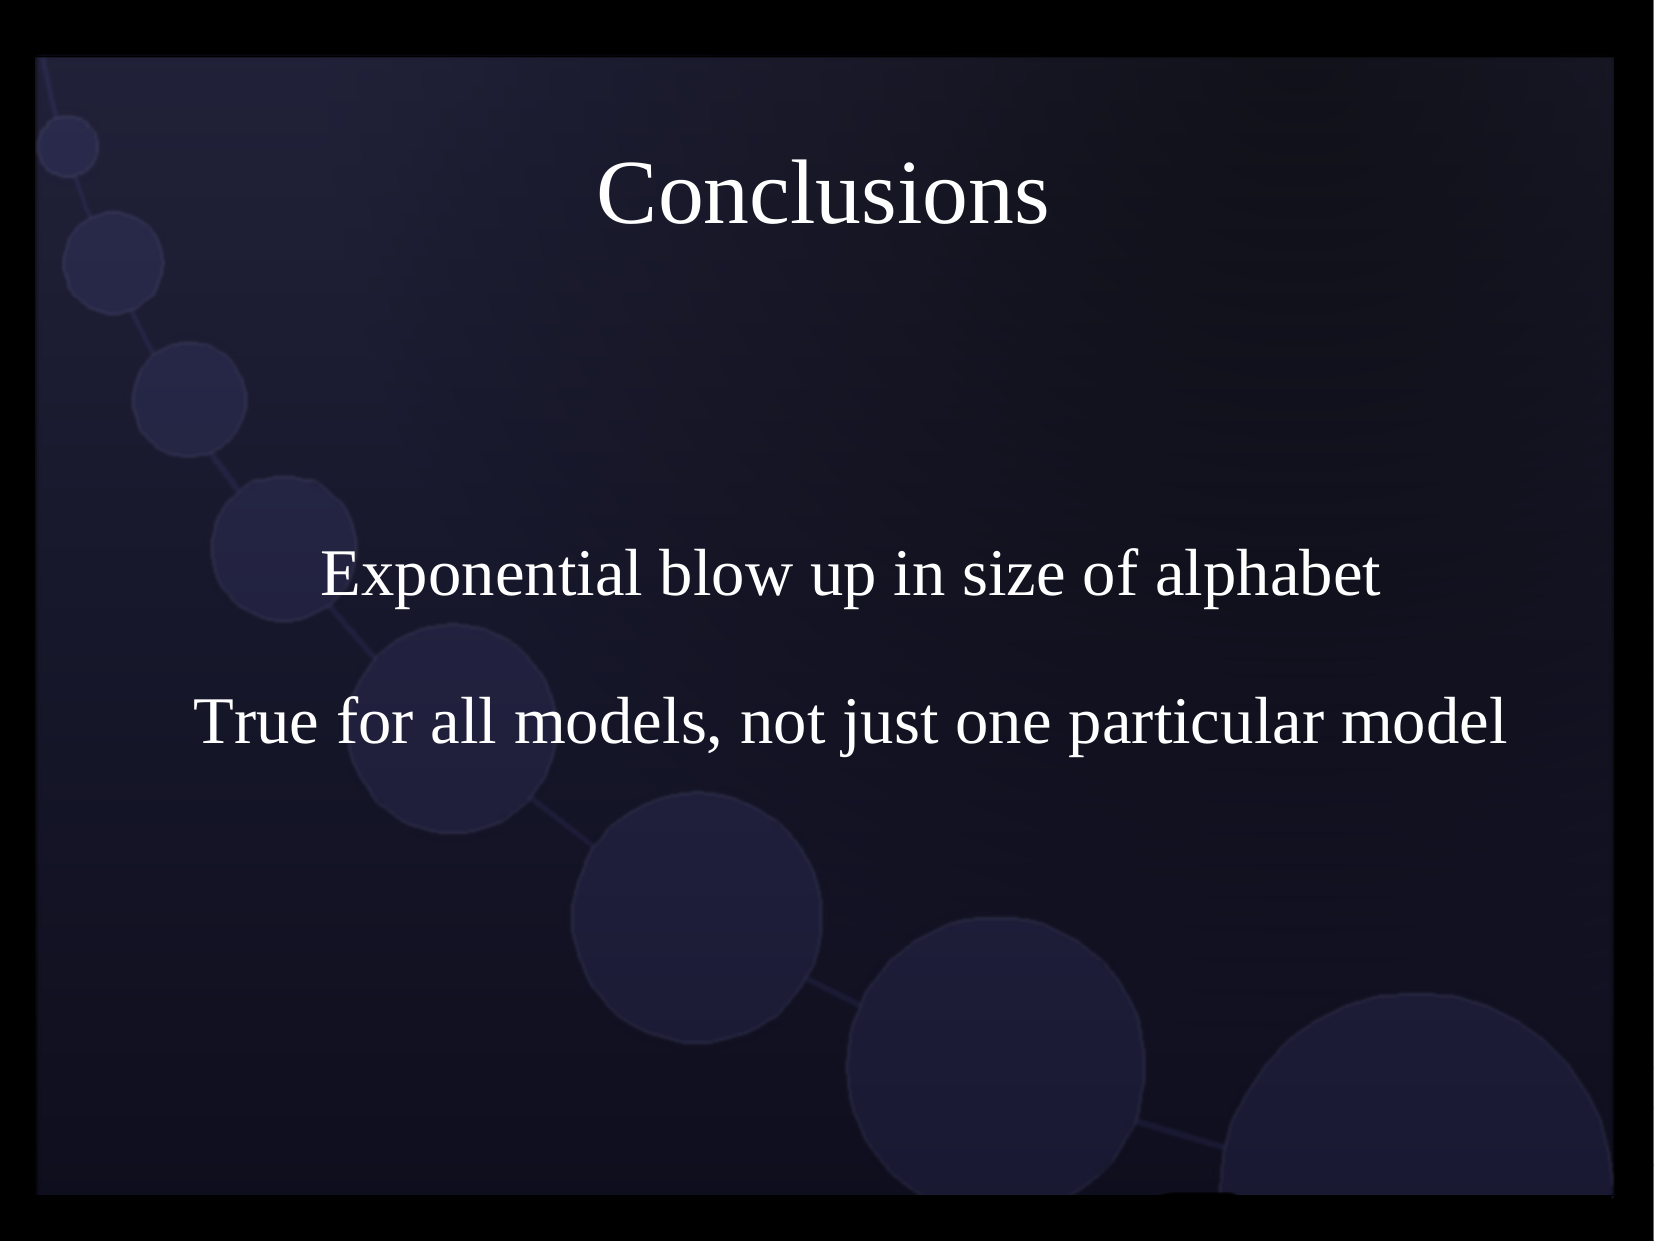

# Conclusions
Exponential blow up in size of alphabet
True for all models, not just one particular model